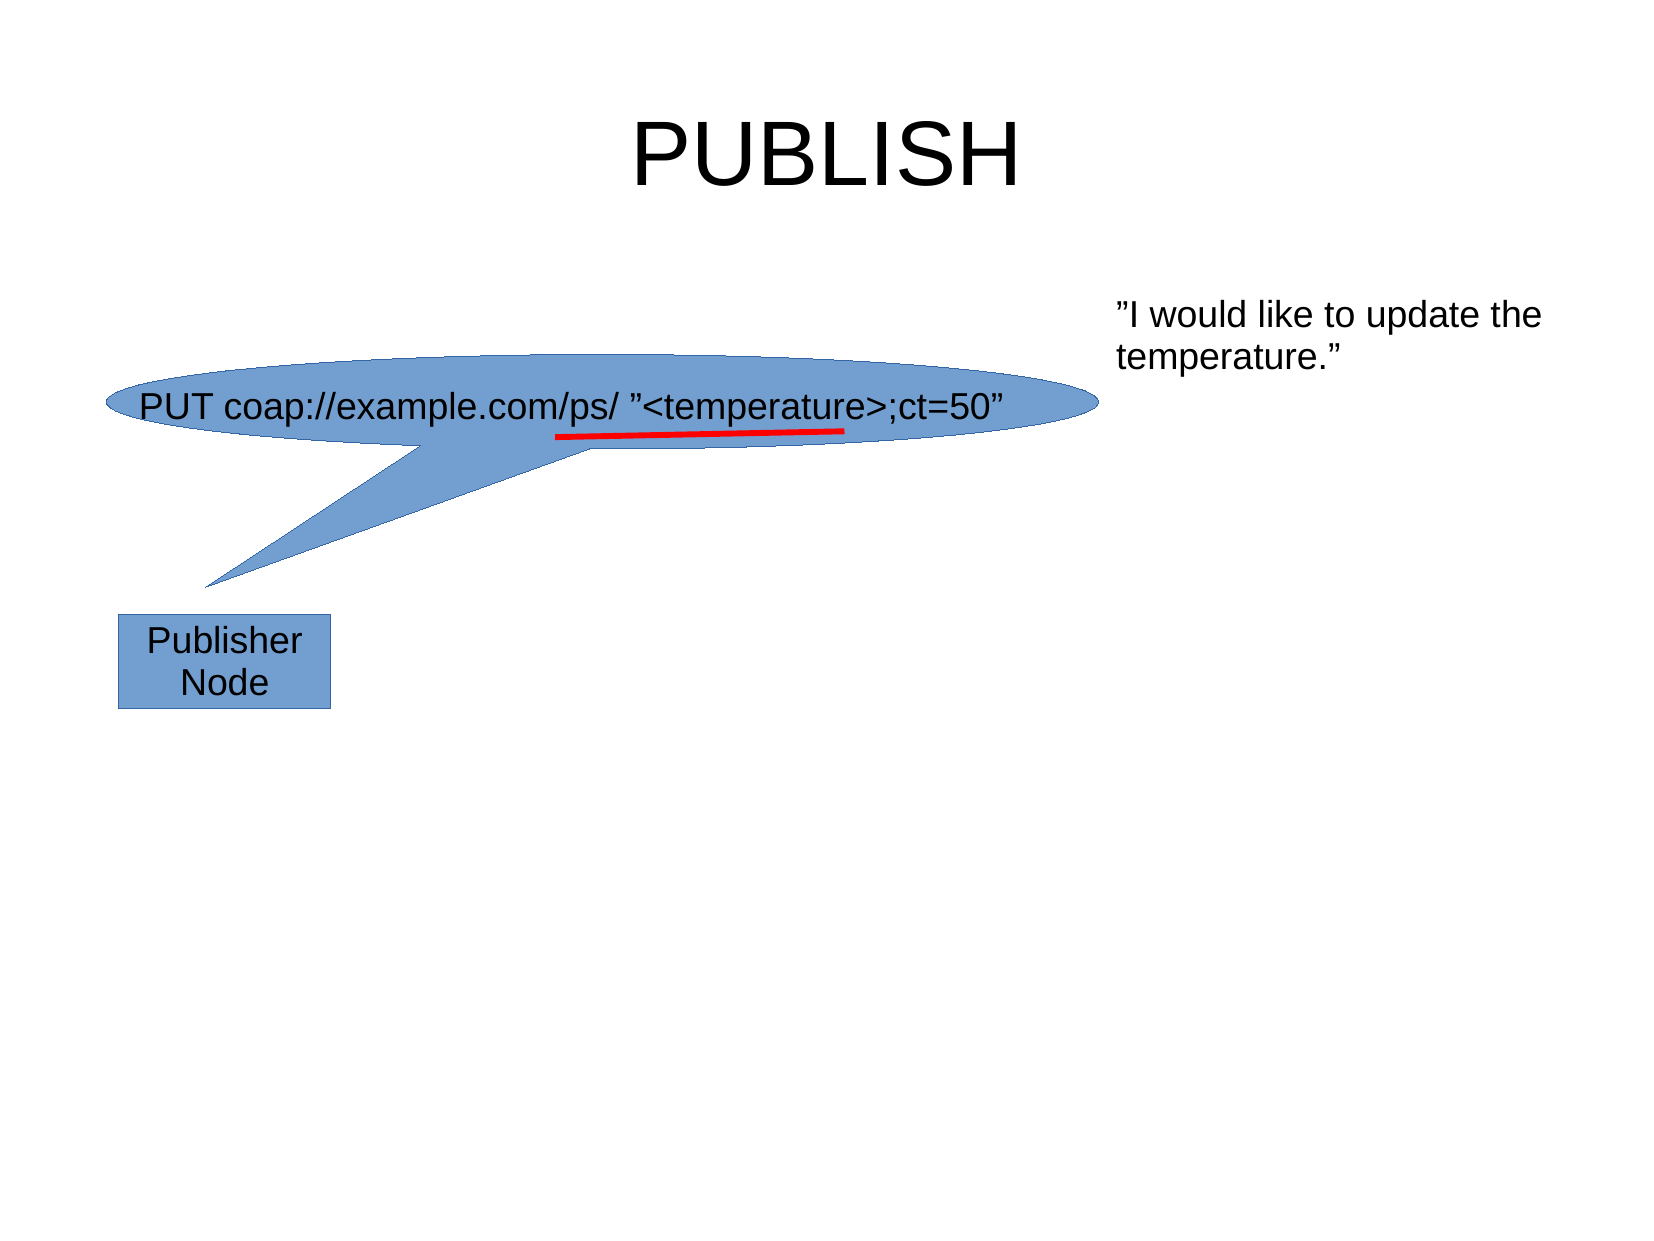

# PUBLISH
”I would like to update the temperature.”
PUT coap://example.com/ps/ ”<temperature>;ct=50”
Publisher
Node